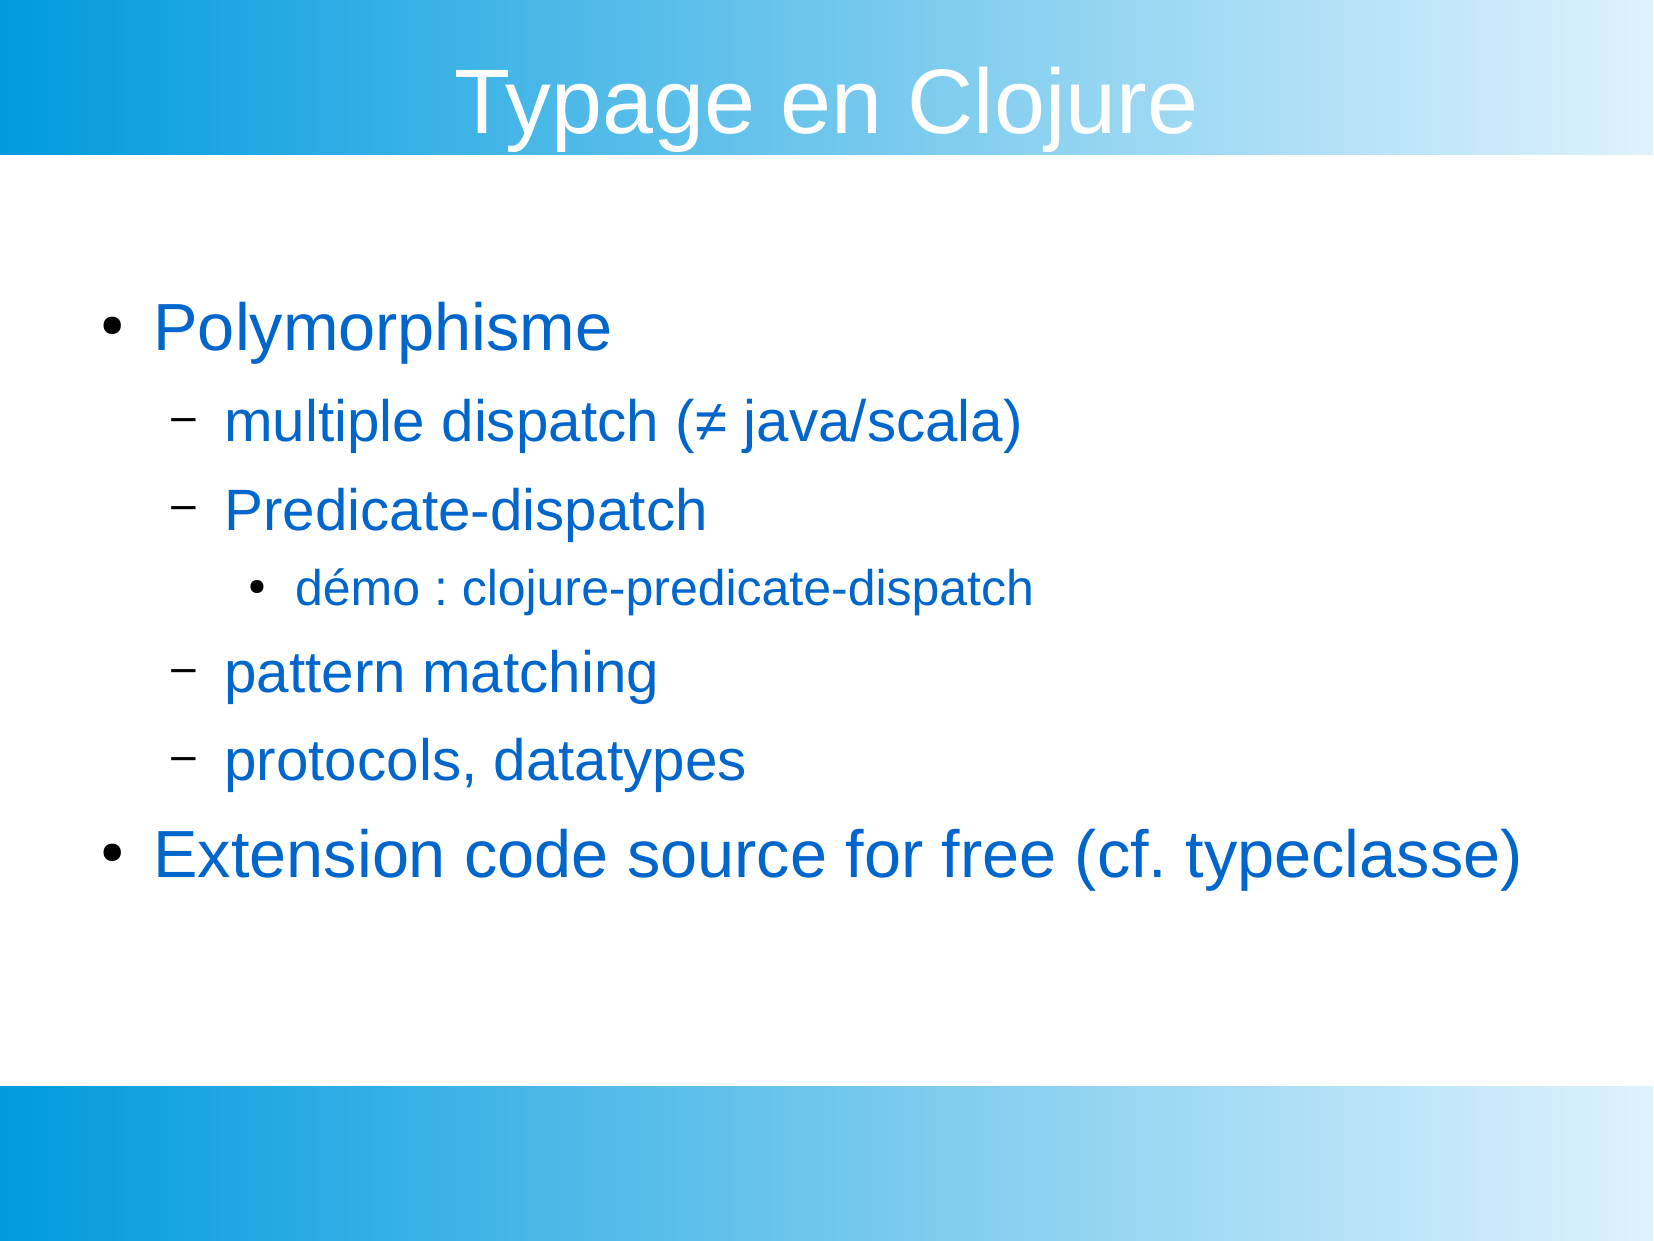

# Typage en Clojure
Polymorphisme
multiple dispatch (≠ java/scala)
Predicate-dispatch
démo : clojure-predicate-dispatch
pattern matching
protocols, datatypes
Extension code source for free (cf. typeclasse)